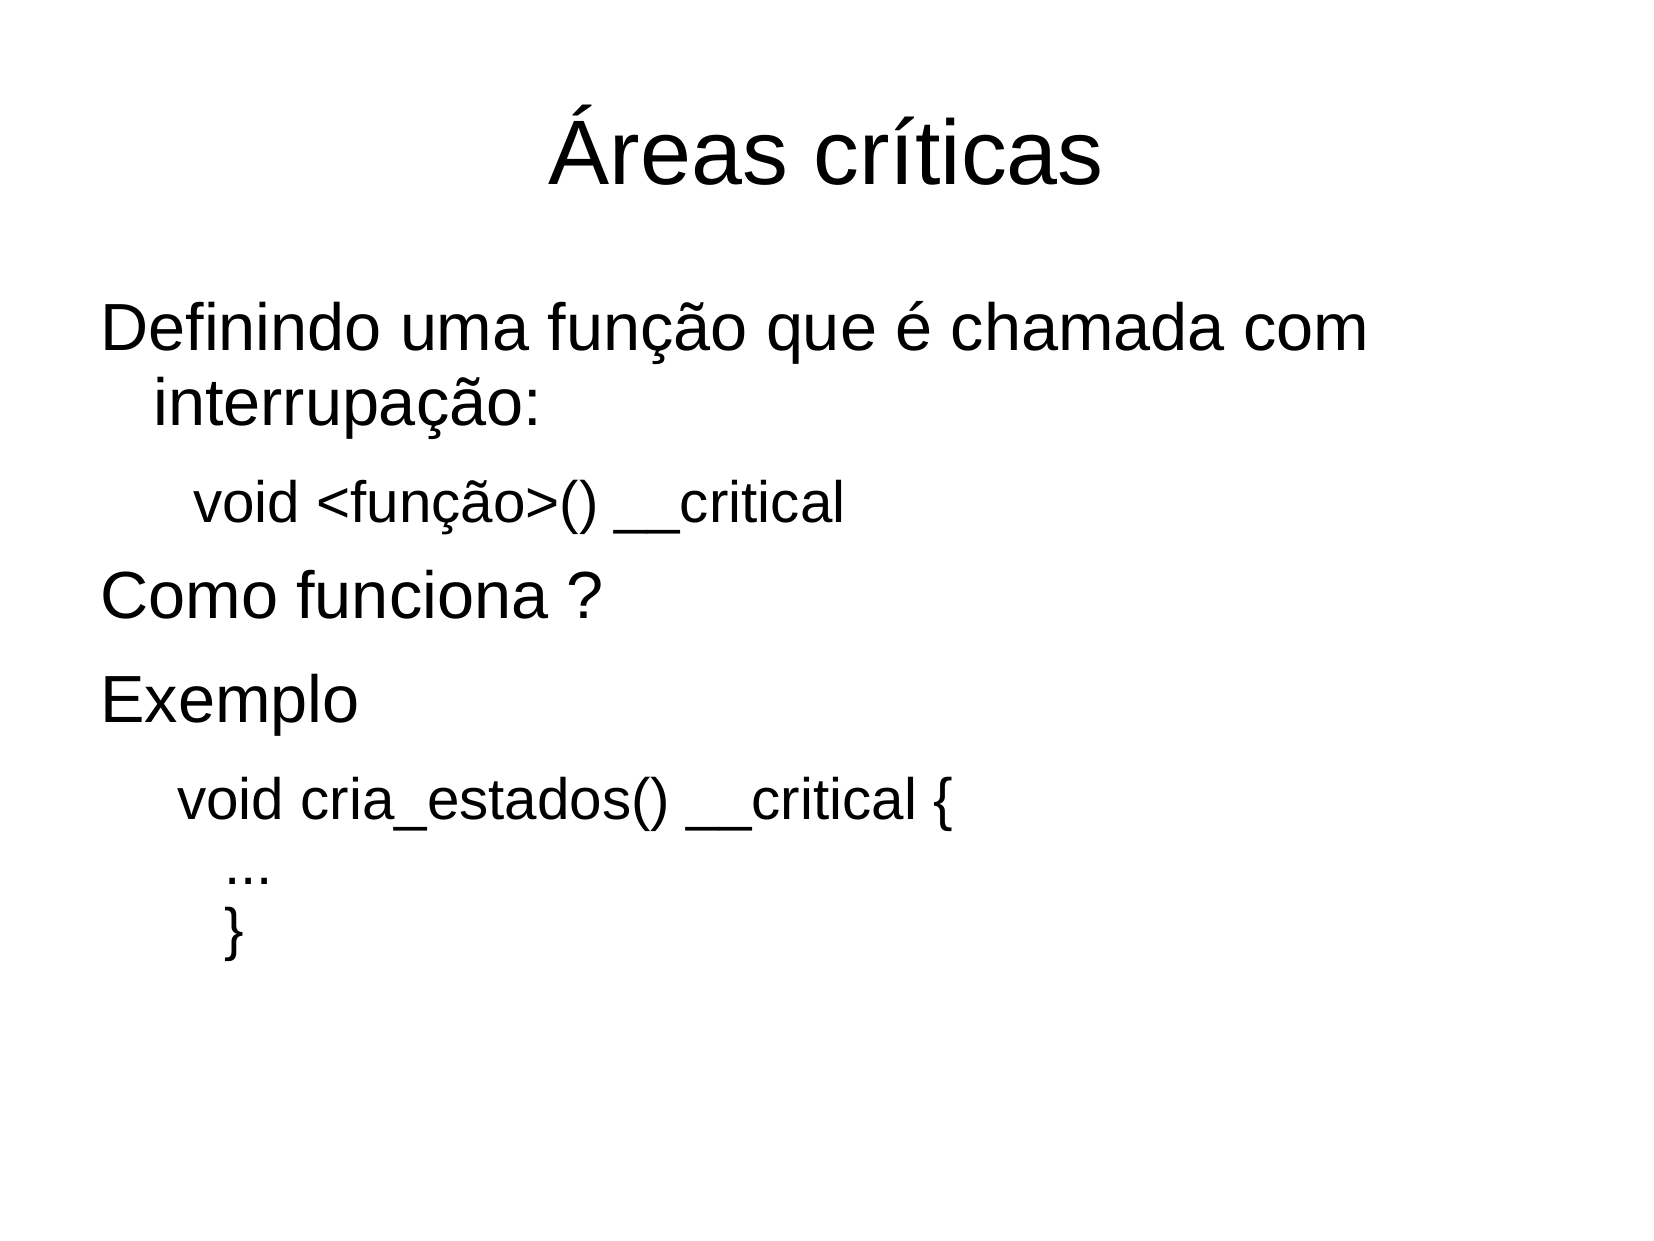

# Áreas críticas
Definindo uma função que é chamada com interrupação:
 void <função>() __critical
Como funciona ?
Exemplo
void cria_estados() __critical {
...
}